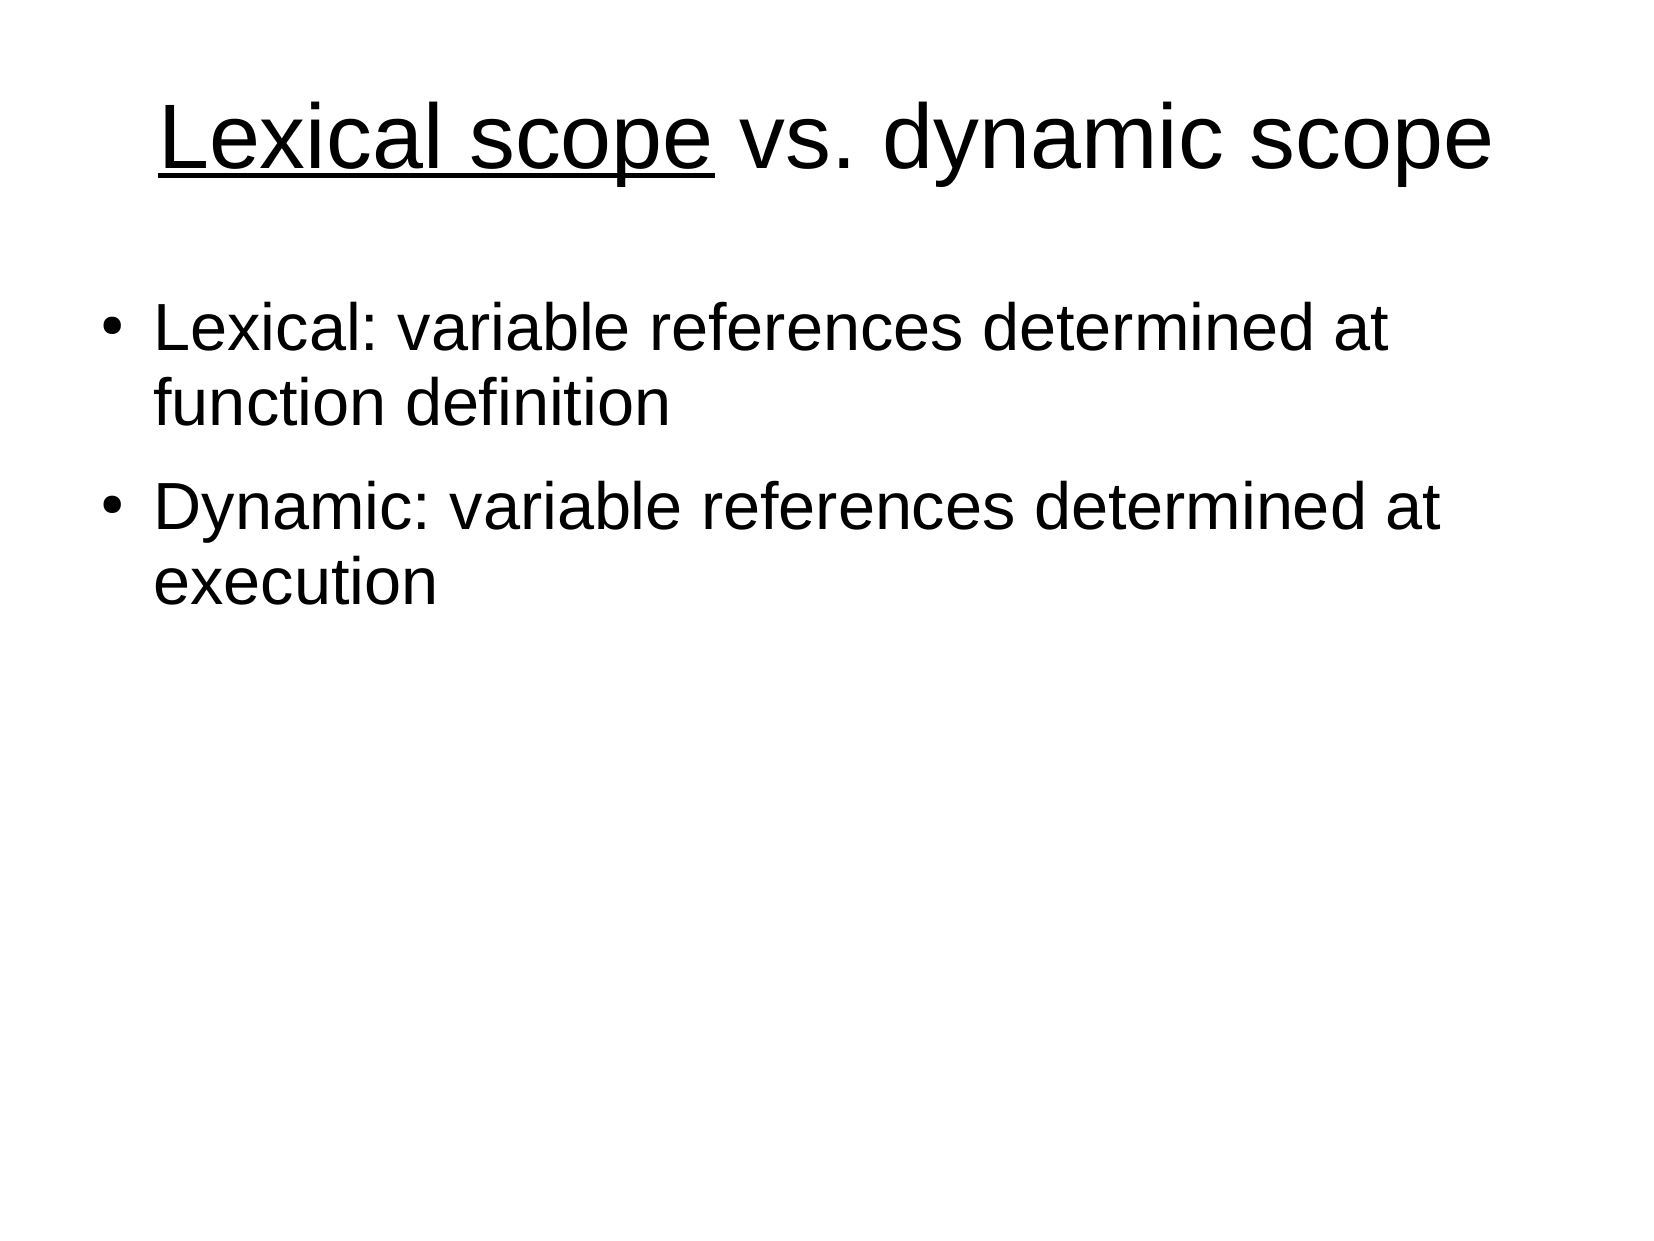

# Lexical scope vs. dynamic scope
Lexical: variable references determined at function definition
Dynamic: variable references determined at execution